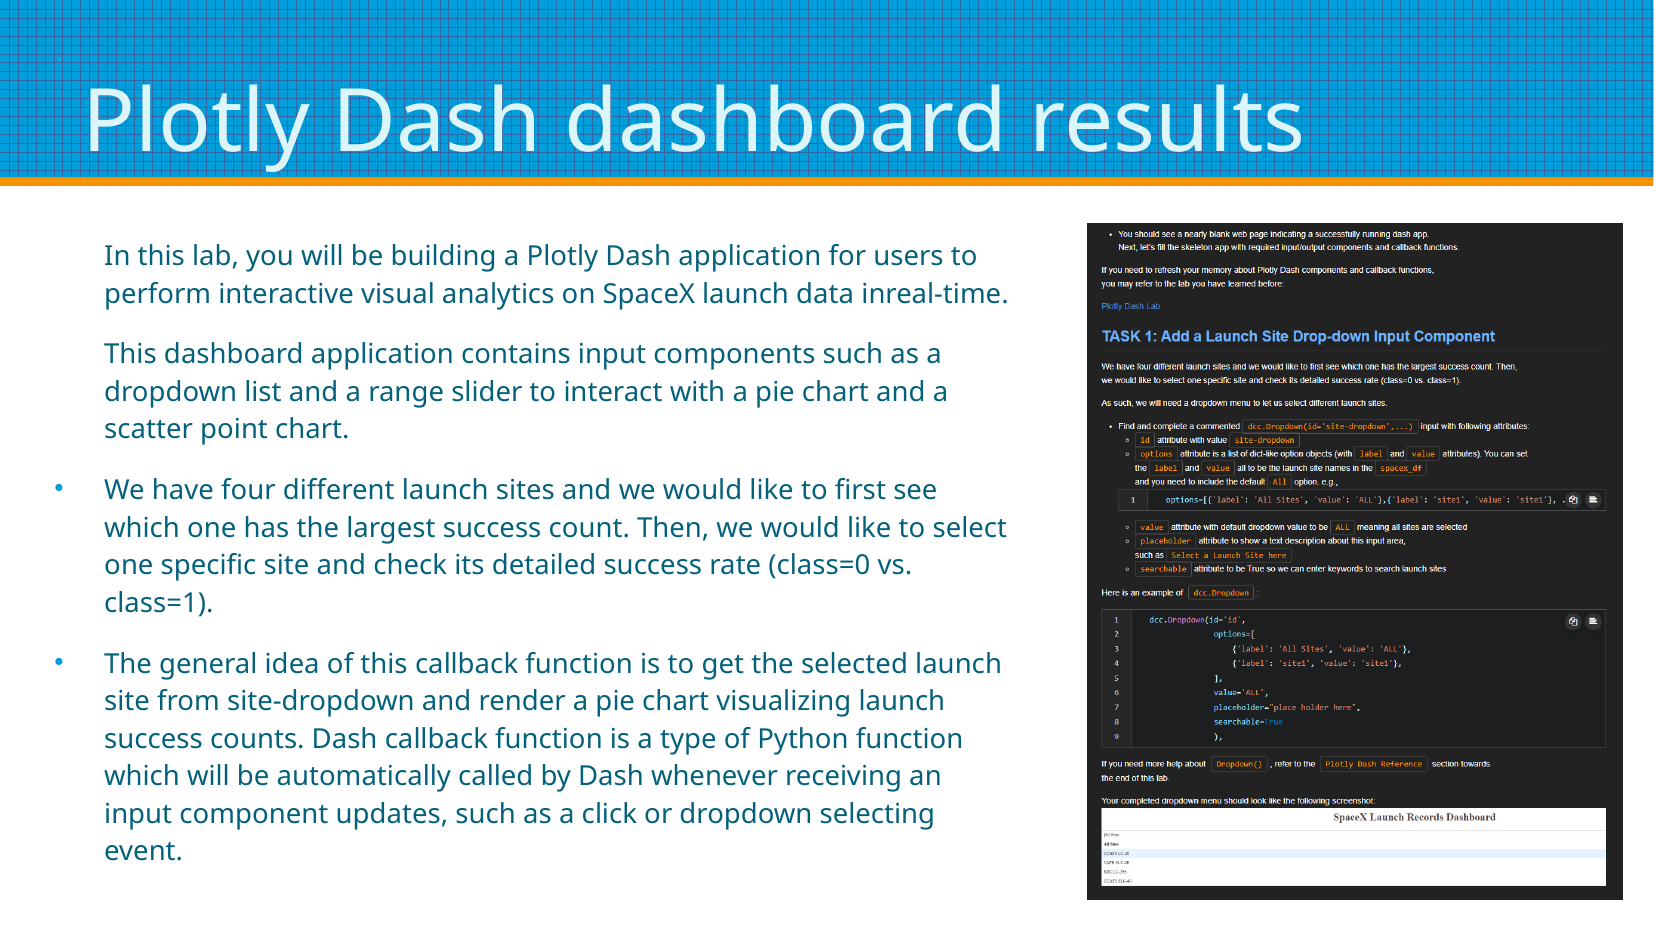

# Plotly Dash dashboard results
In this lab, you will be building a Plotly Dash application for users to perform interactive visual analytics on SpaceX launch data inreal-time.
This dashboard application contains input components such as a dropdown list and a range slider to interact with a pie chart and a scatter point chart.
We have four different launch sites and we would like to first see which one has the largest success count. Then, we would like to select one specific site and check its detailed success rate (class=0 vs. class=1).
The general idea of this callback function is to get the selected launch site from site-dropdown and render a pie chart visualizing launch success counts. Dash callback function is a type of Python function which will be automatically called by Dash whenever receiving an input component updates, such as a click or dropdown selecting event.